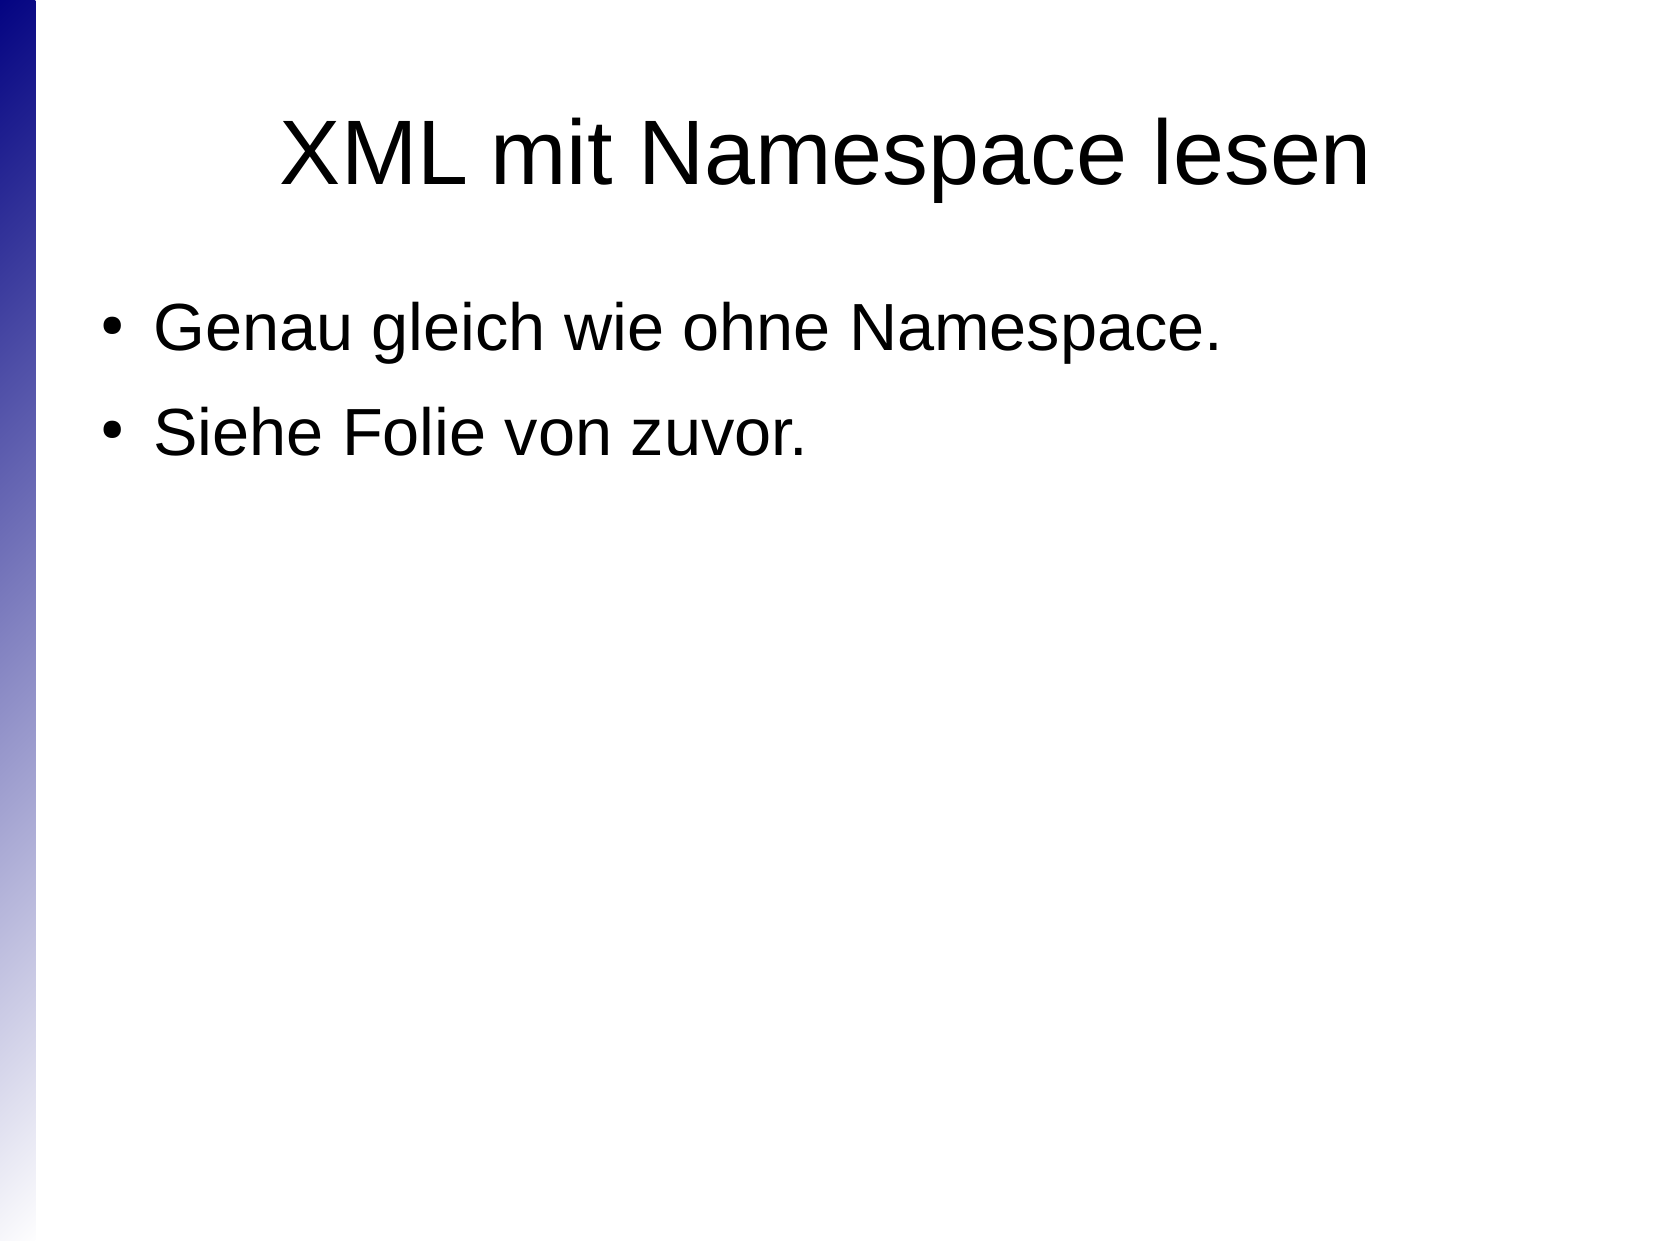

# XML mit Namespace lesen
Genau gleich wie ohne Namespace.
Siehe Folie von zuvor.